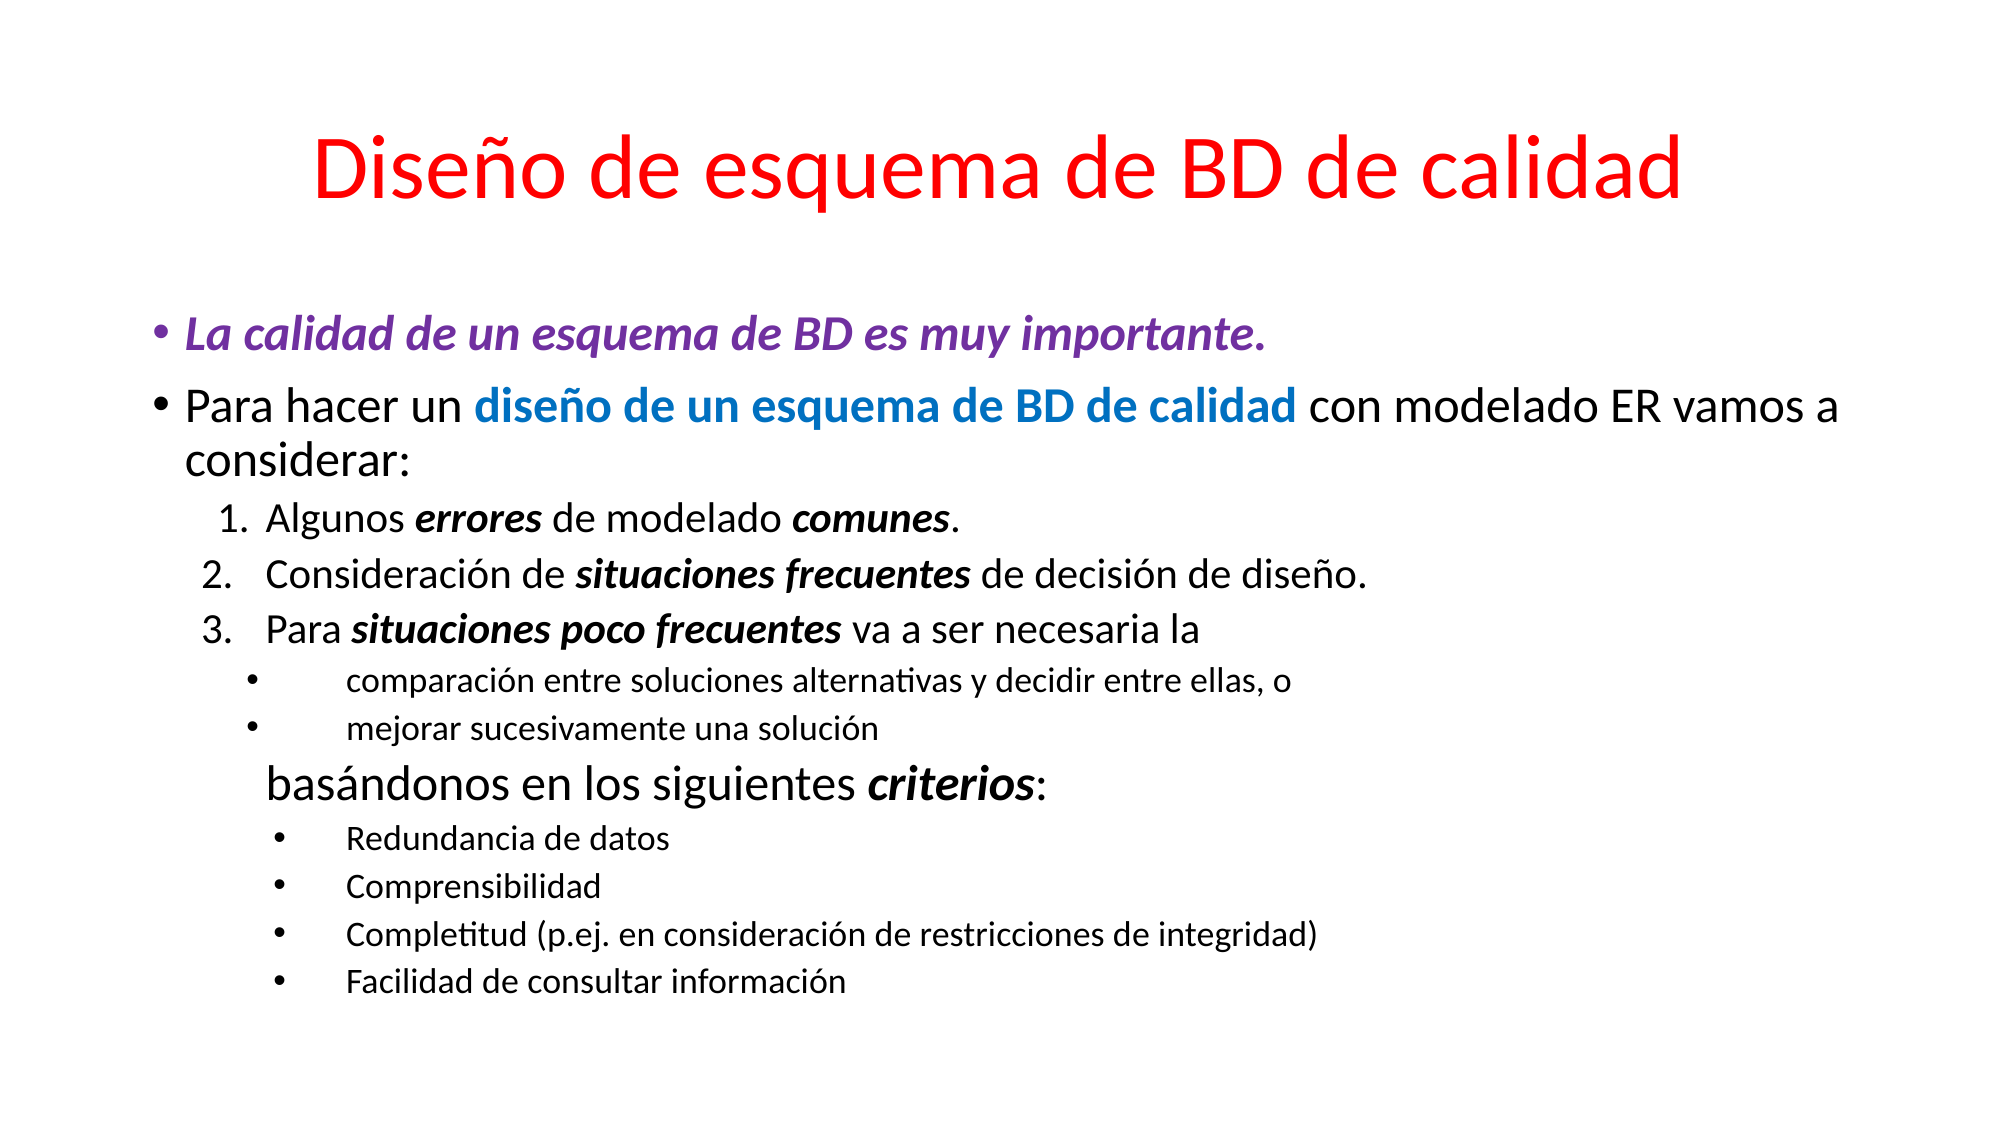

# Diseño de esquema de BD de calidad
La calidad de un esquema de BD es muy importante.
Para hacer un diseño de un esquema de BD de calidad con modelado ER vamos a considerar:
Algunos errores de modelado comunes.
Consideración de situaciones frecuentes de decisión de diseño.
Para situaciones poco frecuentes va a ser necesaria la
comparación entre soluciones alternativas y decidir entre ellas, o
mejorar sucesivamente una solución
basándonos en los siguientes criterios:
Redundancia de datos
Comprensibilidad
Completitud (p.ej. en consideración de restricciones de integridad)
Facilidad de consultar información